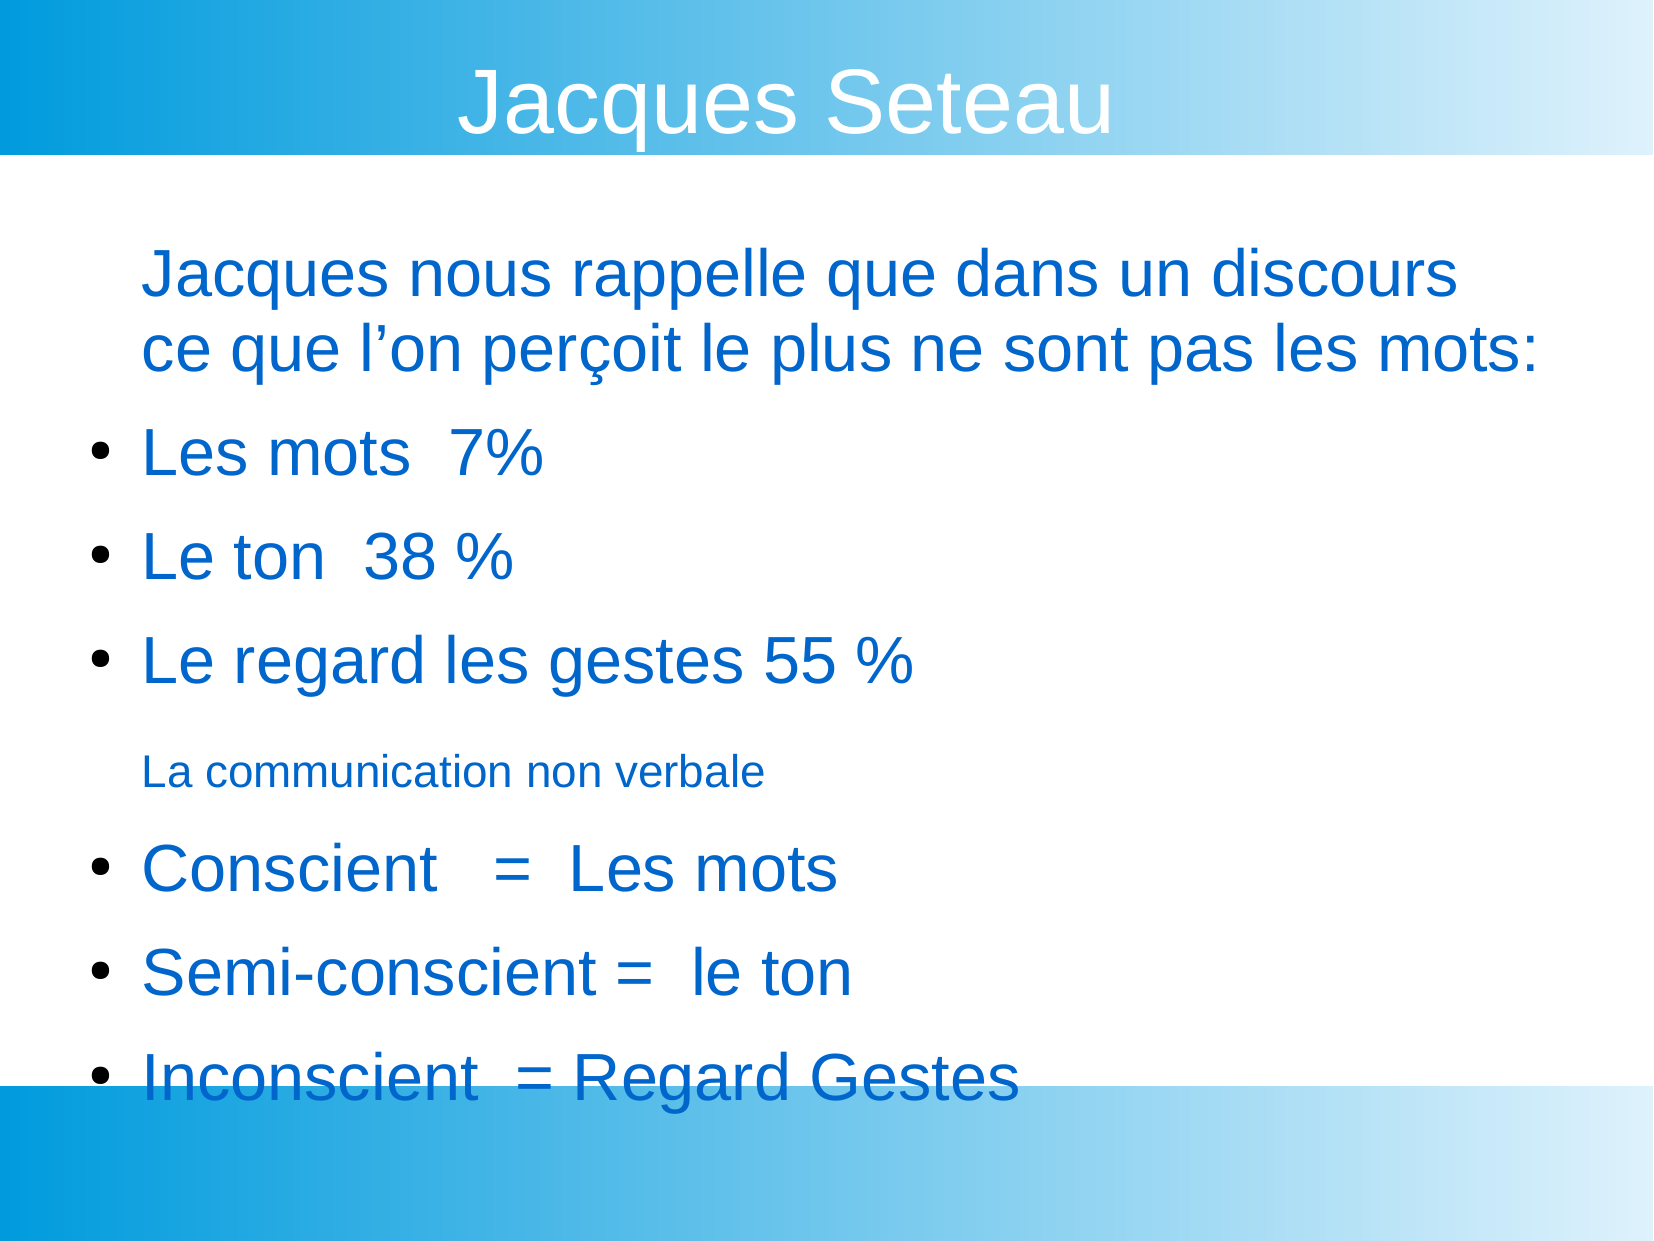

# Jacques Seteau
Jacques nous rappelle que dans un discours  ce que l’on perçoit le plus ne sont pas les mots:
Les mots 7%
Le ton 38 %
Le regard les gestes 55 %
La communication non verbale
Conscient = Les mots
Semi-conscient = le ton
Inconscient = Regard Gestes